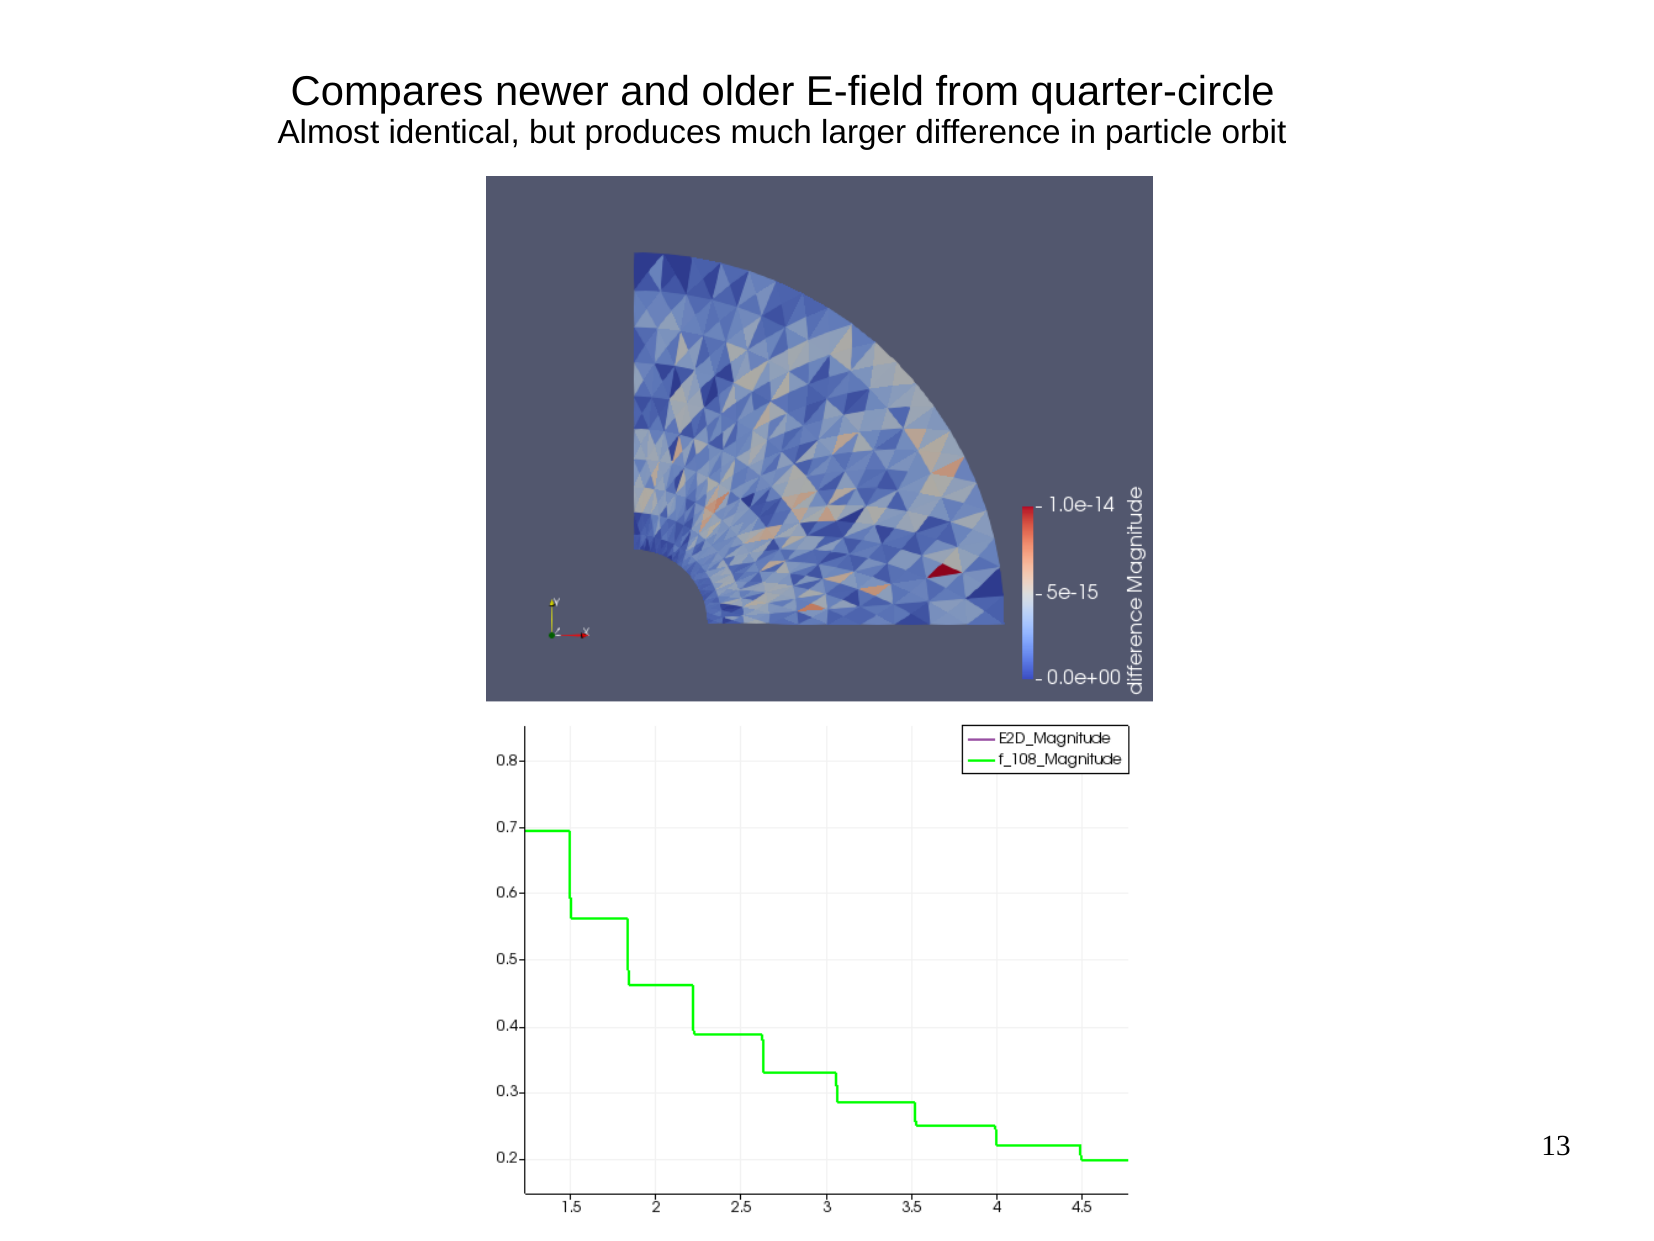

Compares newer and older E-field from quarter-circle
Almost identical, but produces much larger difference in particle orbit
13